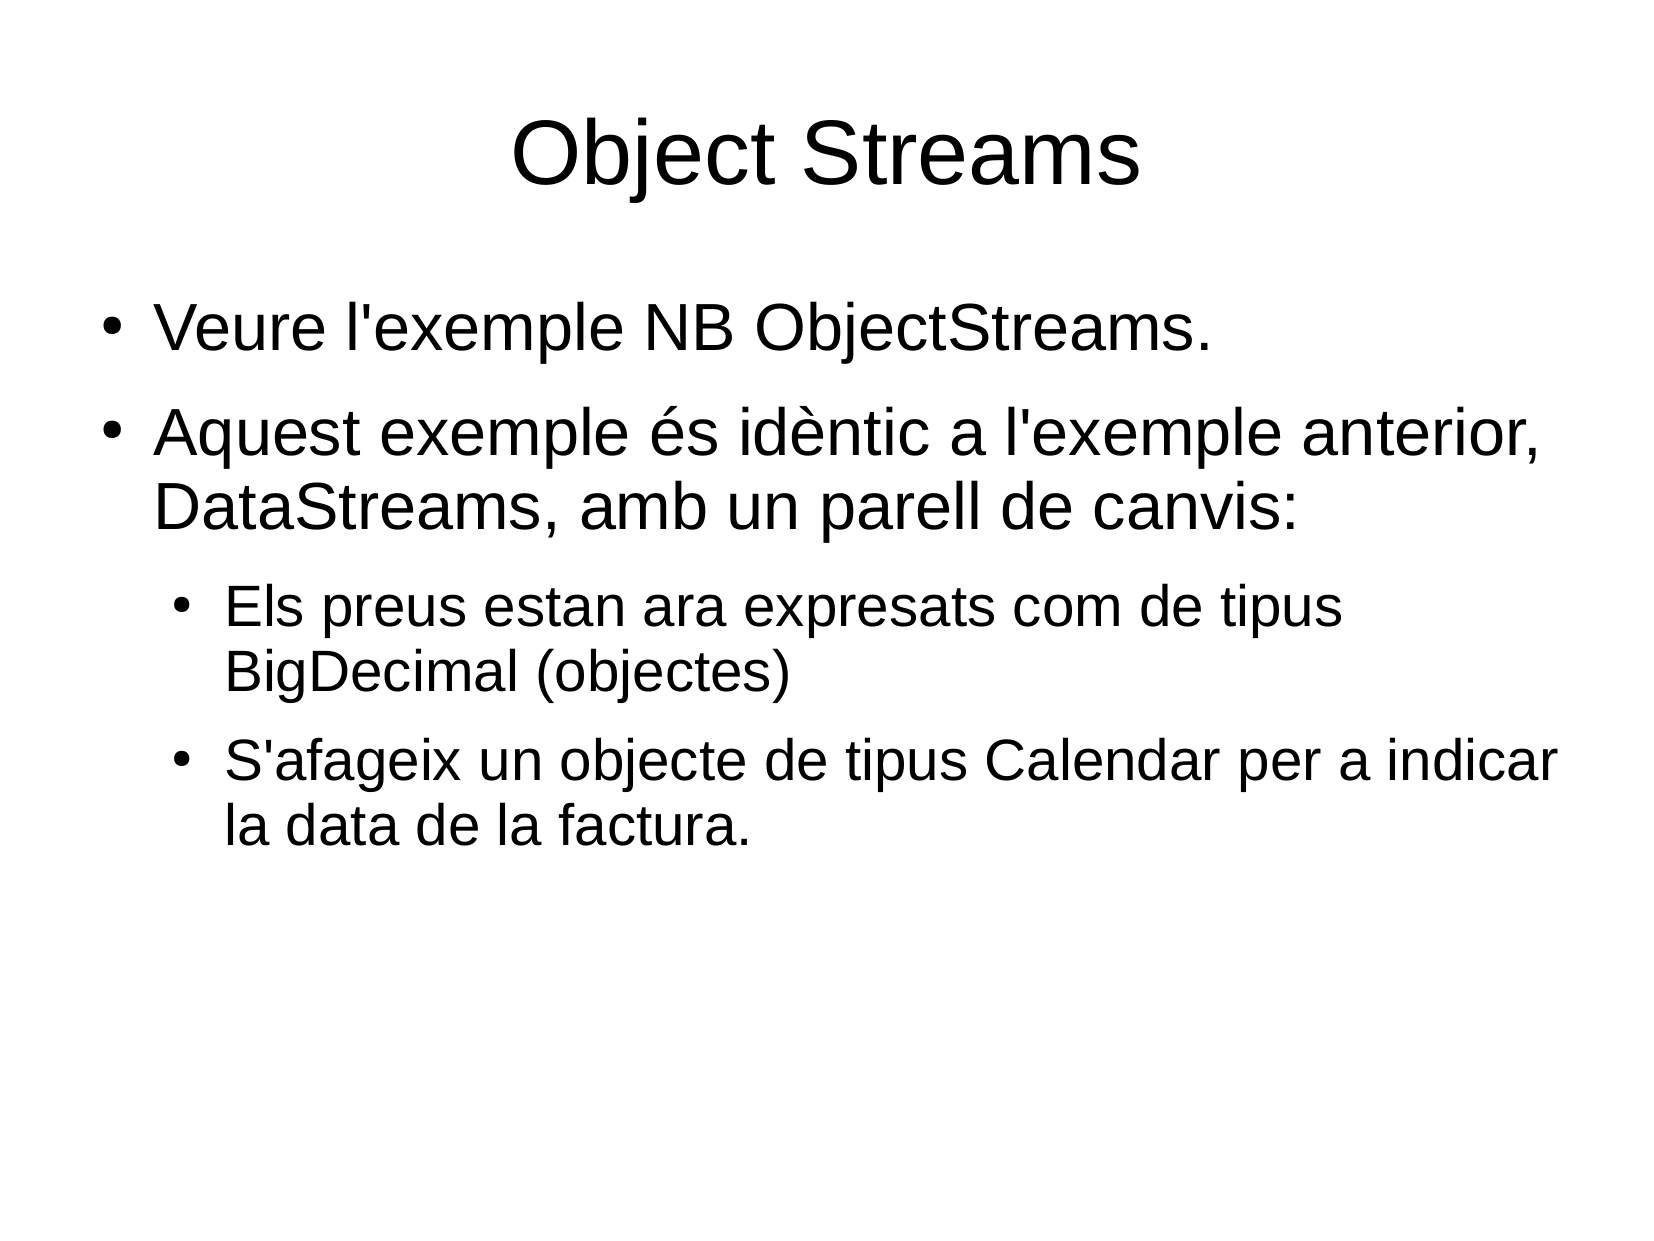

# Object Streams
Veure l'exemple NB ObjectStreams.
Aquest exemple és idèntic a l'exemple anterior, DataStreams, amb un parell de canvis:
Els preus estan ara expresats com de tipus BigDecimal (objectes)
S'afageix un objecte de tipus Calendar per a indicar la data de la factura.